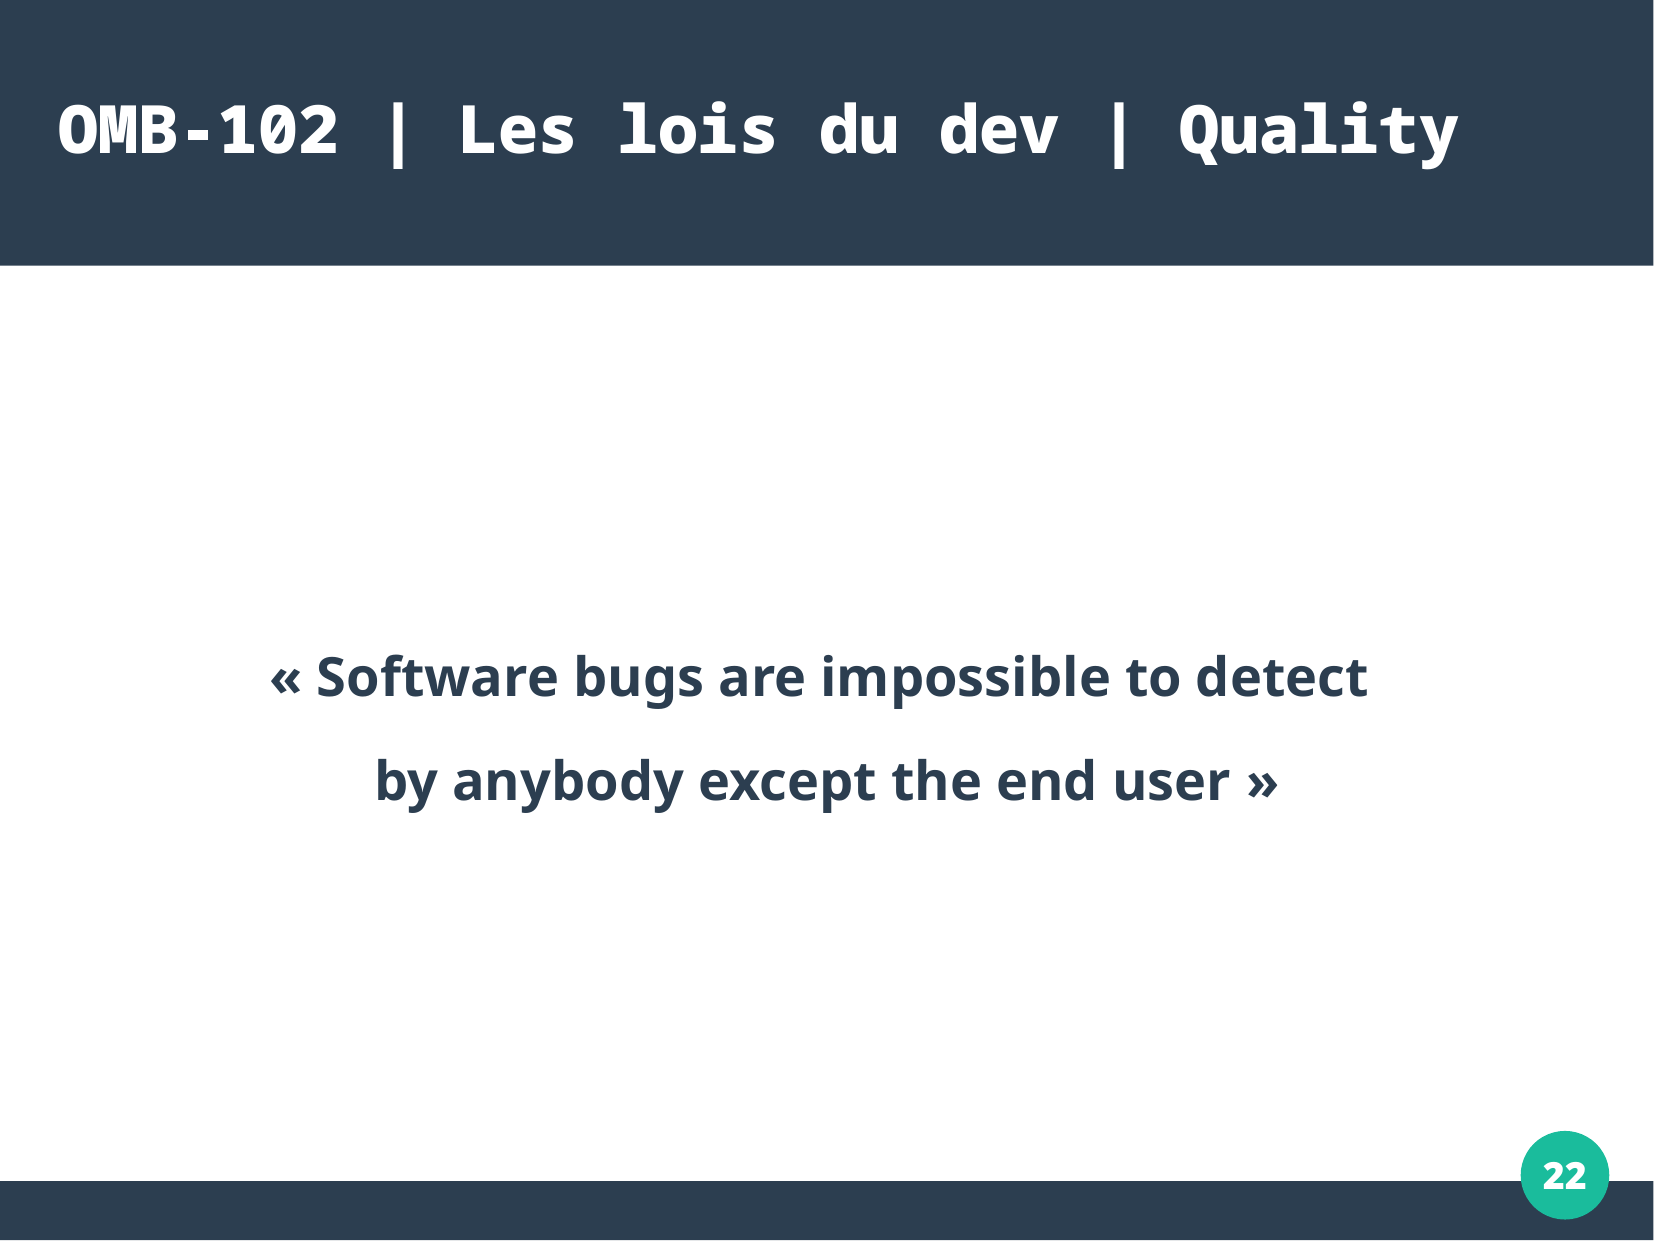

# OMB-102 | Les lois du dev | Quality
« Software bugs are impossible to detect
by anybody except the end user »
22